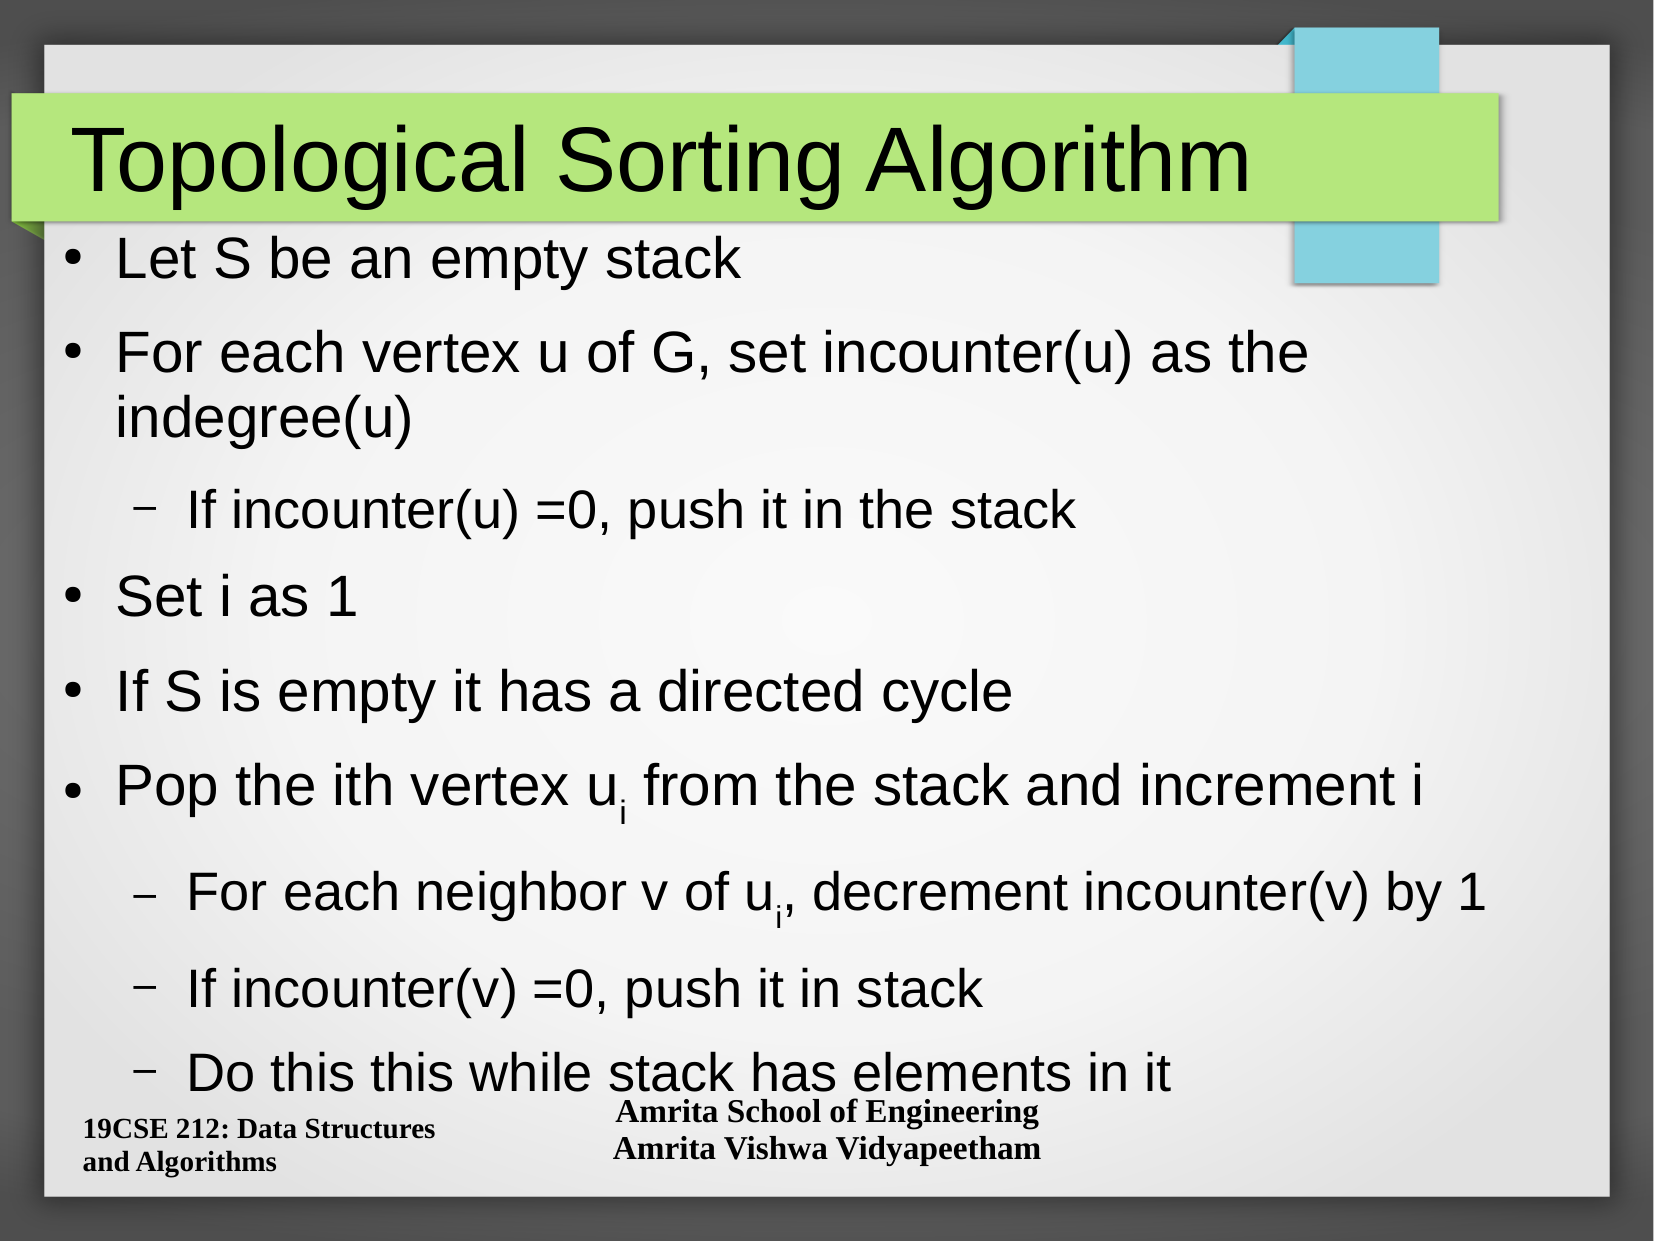

# Topological Sorting Algorithm
Let S be an empty stack
For each vertex u of G, set incounter(u) as the indegree(u)
If incounter(u) =0, push it in the stack
Set i as 1
If S is empty it has a directed cycle
Pop the ith vertex ui from the stack and increment i
For each neighbor v of ui, decrement incounter(v) by 1
If incounter(v) =0, push it in stack
Do this this while stack has elements in it